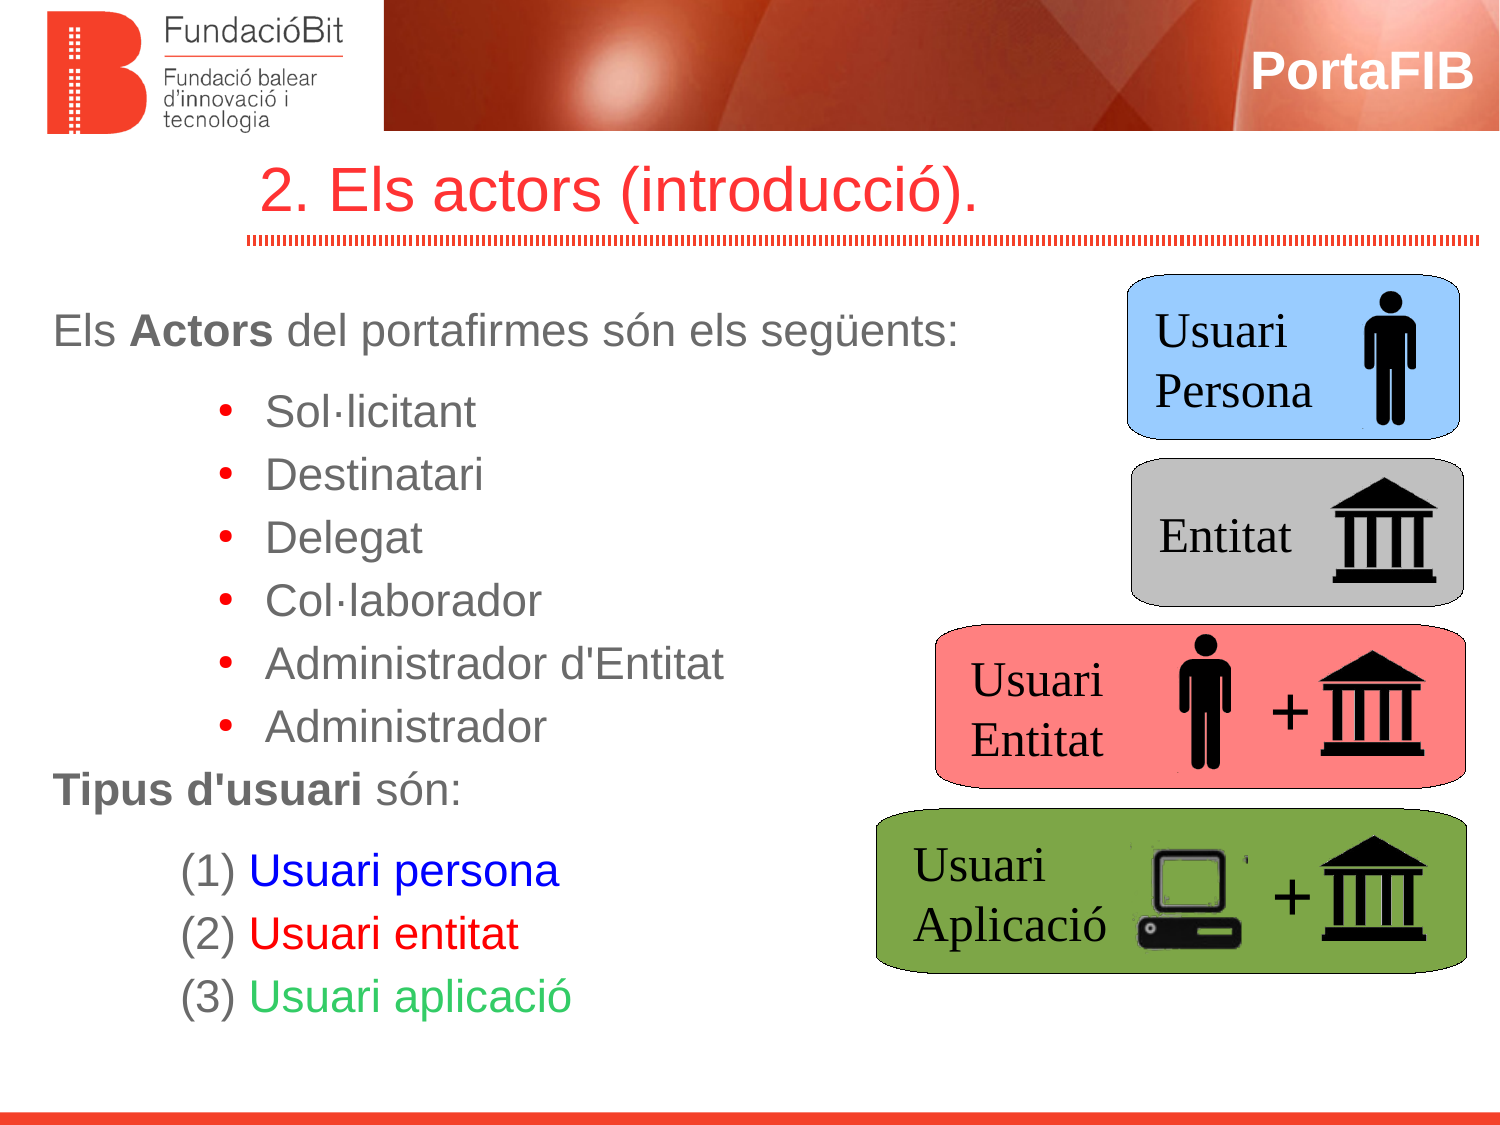

# PortaFIB
 2. Els actors (introducció).
Els Actors del portafirmes són els següents:
Sol·licitant
Destinatari
Delegat
Col·laborador
Administrador d'Entitat
Administrador
Tipus d'usuari són:
 (1) Usuari persona
 (2) Usuari entitat
 (3) Usuari aplicació
Usuari
Persona
Entitat
Usuari
Entitat
+
Usuari
Aplicació
+